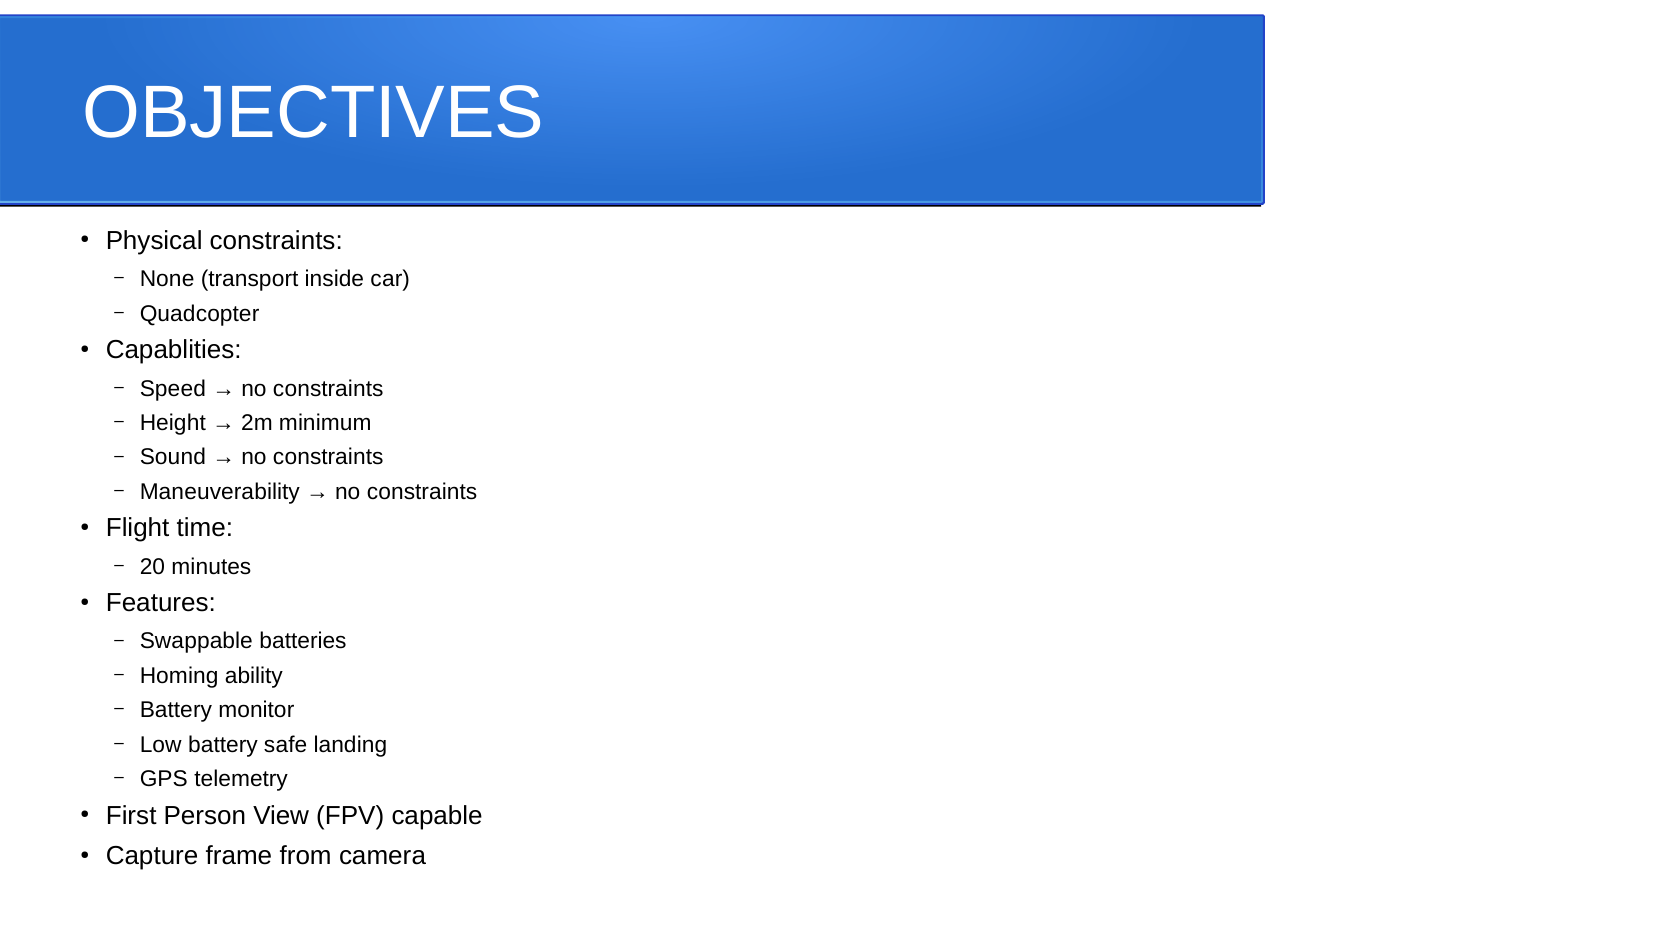

# OBJECTIVES
Physical constraints:
None (transport inside car)
Quadcopter
Capablities:
Speed → no constraints
Height → 2m minimum
Sound → no constraints
Maneuverability → no constraints
Flight time:
20 minutes
Features:
Swappable batteries
Homing ability
Battery monitor
Low battery safe landing
GPS telemetry
First Person View (FPV) capable
Capture frame from camera